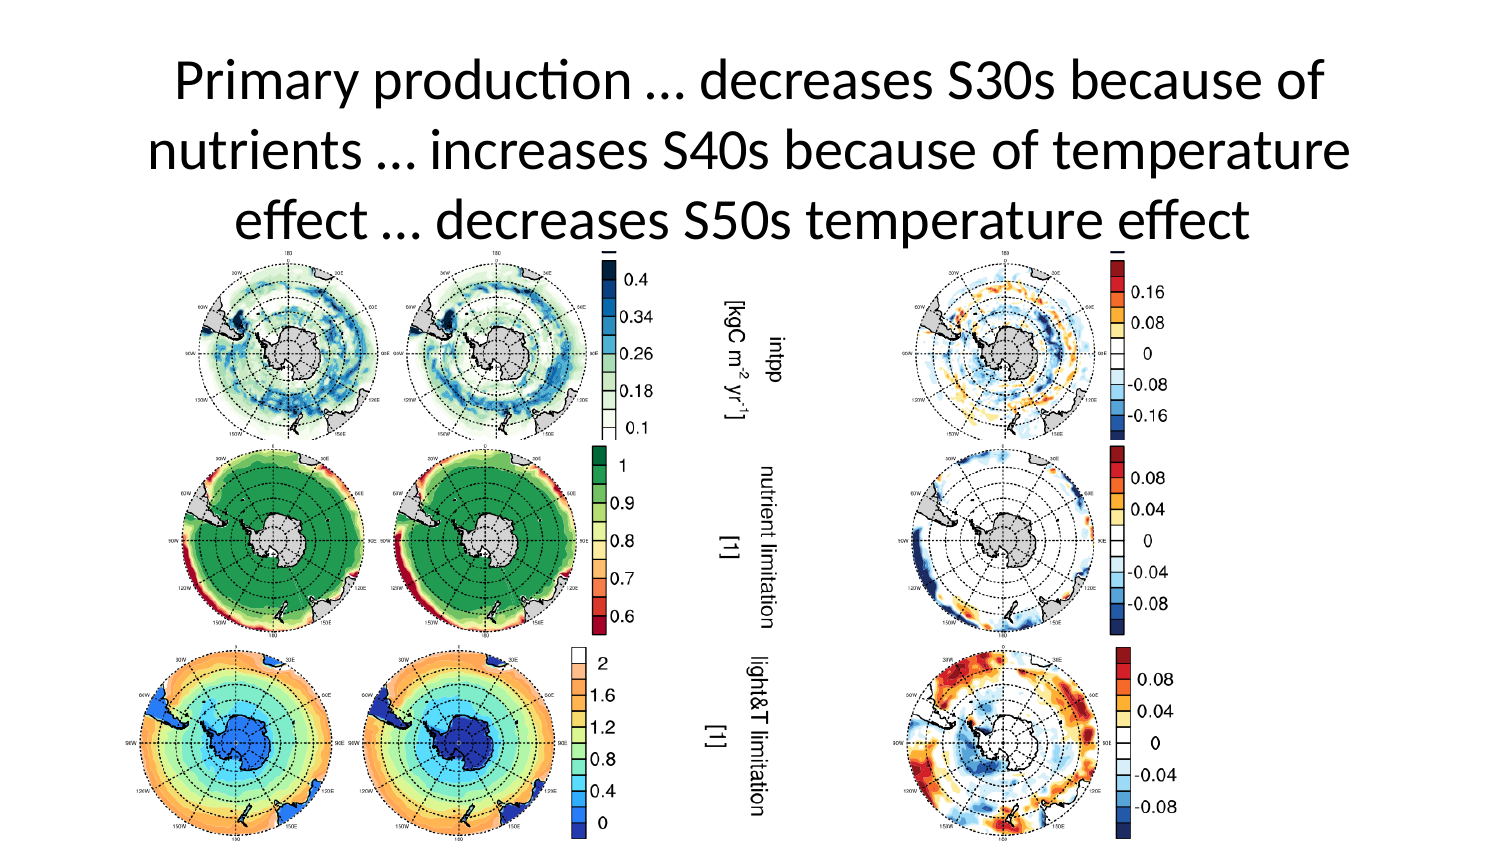

# Primary production … decreases S30s because of nutrients … increases S40s because of temperature effect … decreases S50s temperature effect